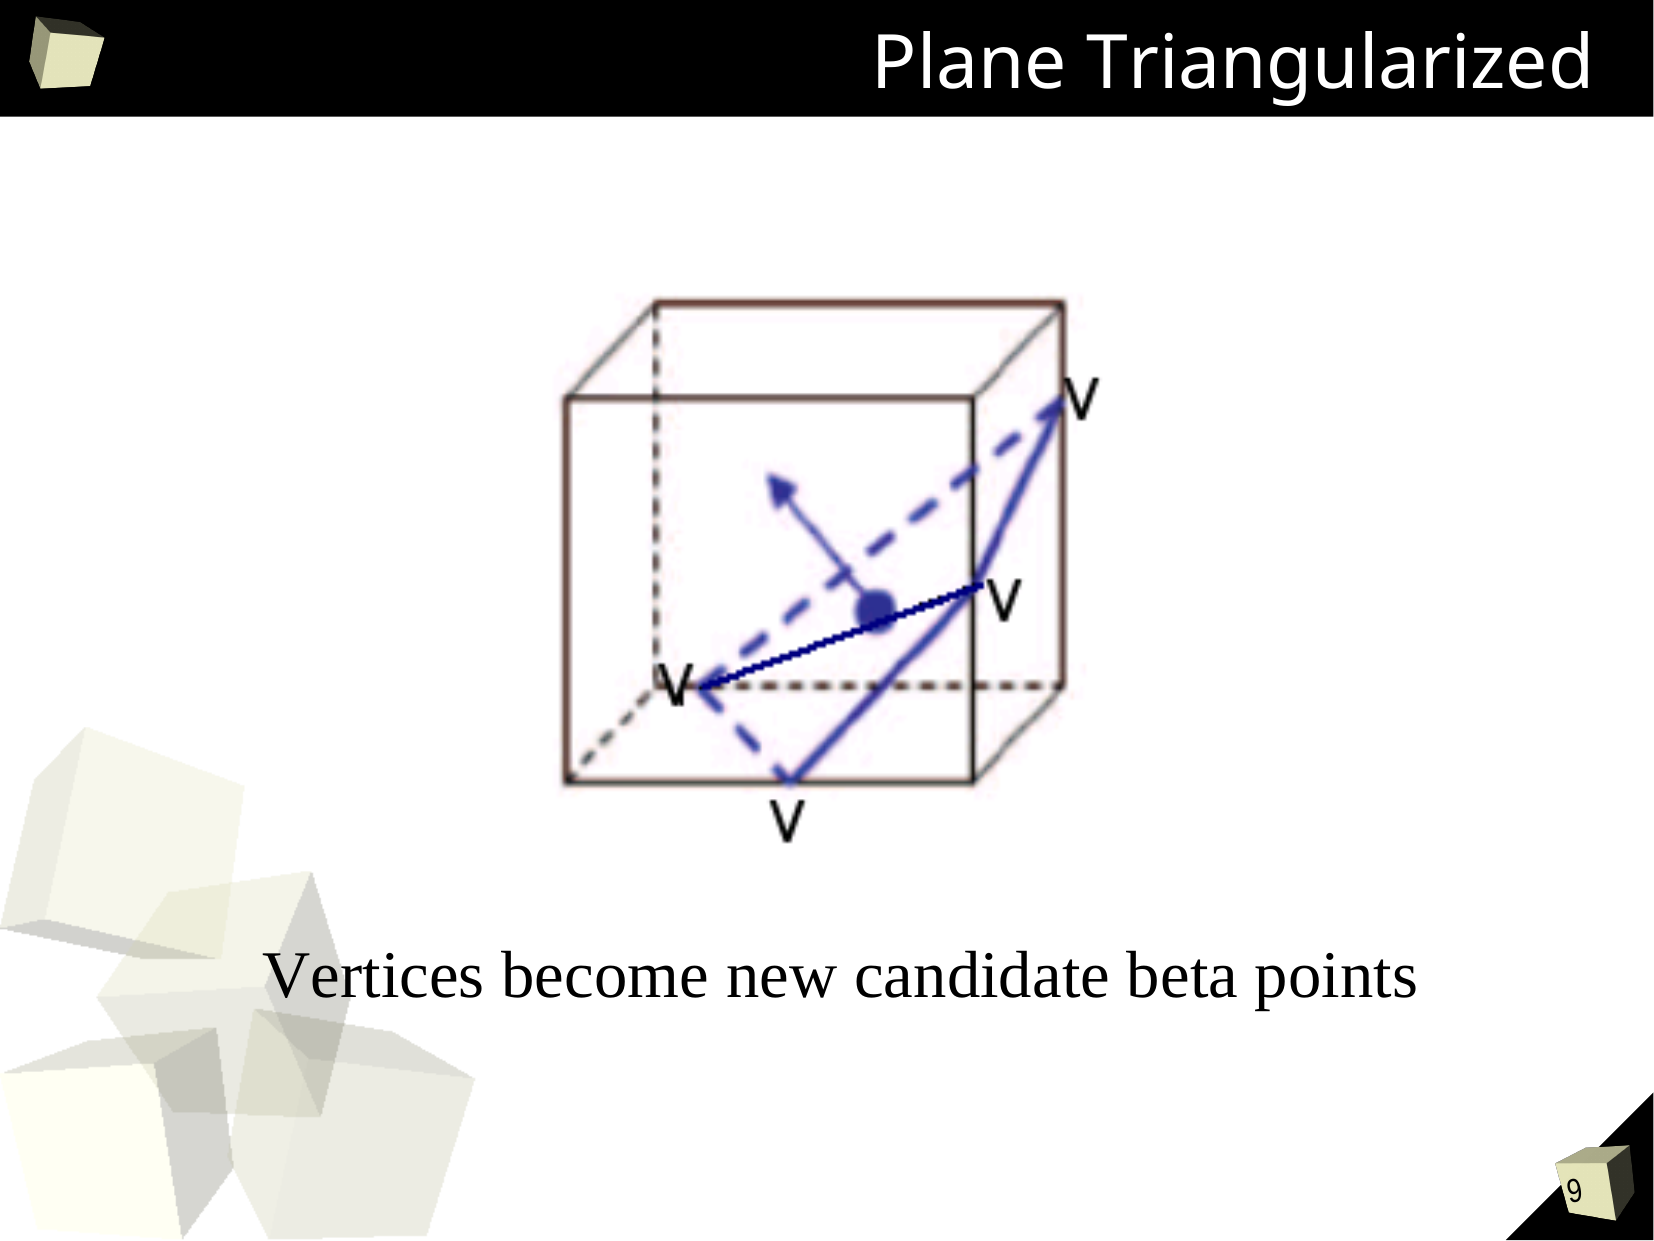

# Plane Triangularized
Vertices become new candidate beta points